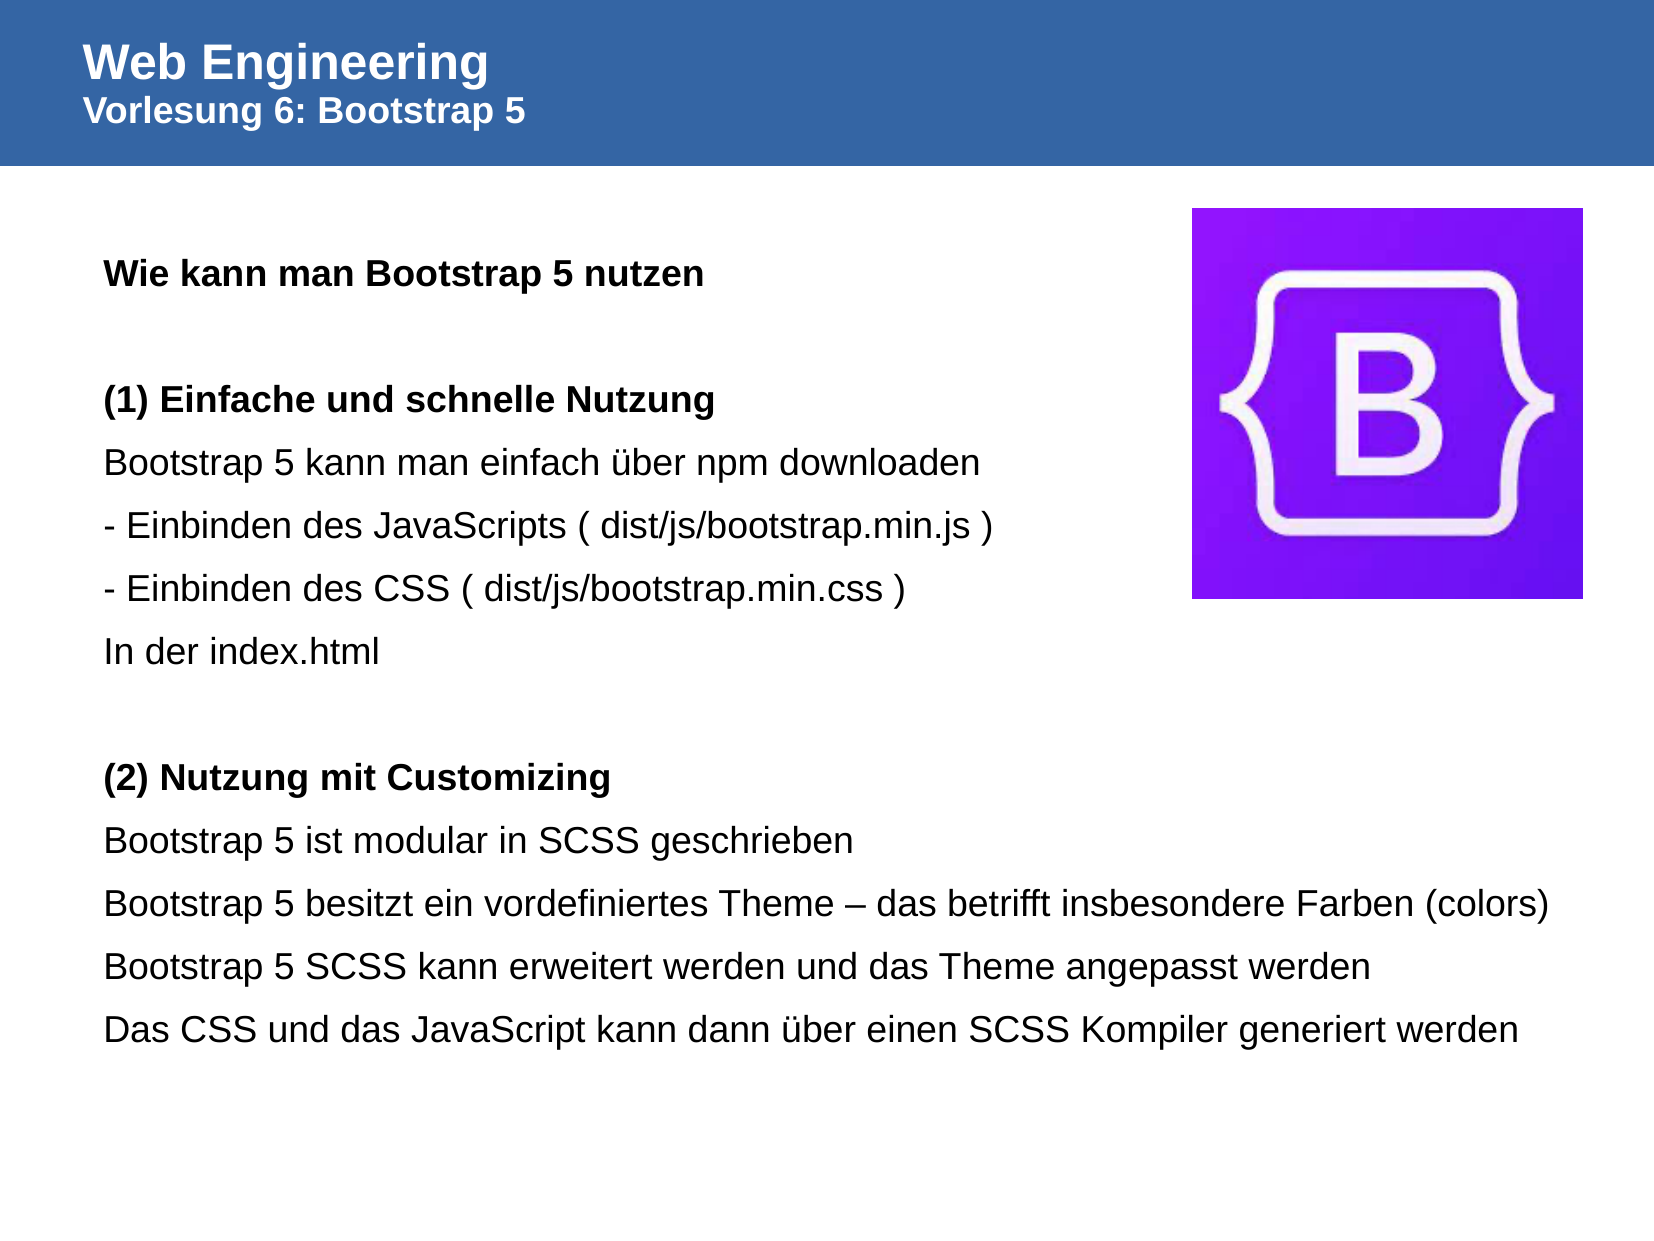

# Web Engineering Vorlesung 6: Bootstrap 5
Wie kann man Bootstrap 5 nutzen
(1) Einfache und schnelle Nutzung
Bootstrap 5 kann man einfach über npm downloaden
- Einbinden des JavaScripts ( dist/js/bootstrap.min.js )
- Einbinden des CSS ( dist/js/bootstrap.min.css )
In der index.html
(2) Nutzung mit Customizing
Bootstrap 5 ist modular in SCSS geschrieben
Bootstrap 5 besitzt ein vordefiniertes Theme – das betrifft insbesondere Farben (colors)
Bootstrap 5 SCSS kann erweitert werden und das Theme angepasst werden
Das CSS und das JavaScript kann dann über einen SCSS Kompiler generiert werden